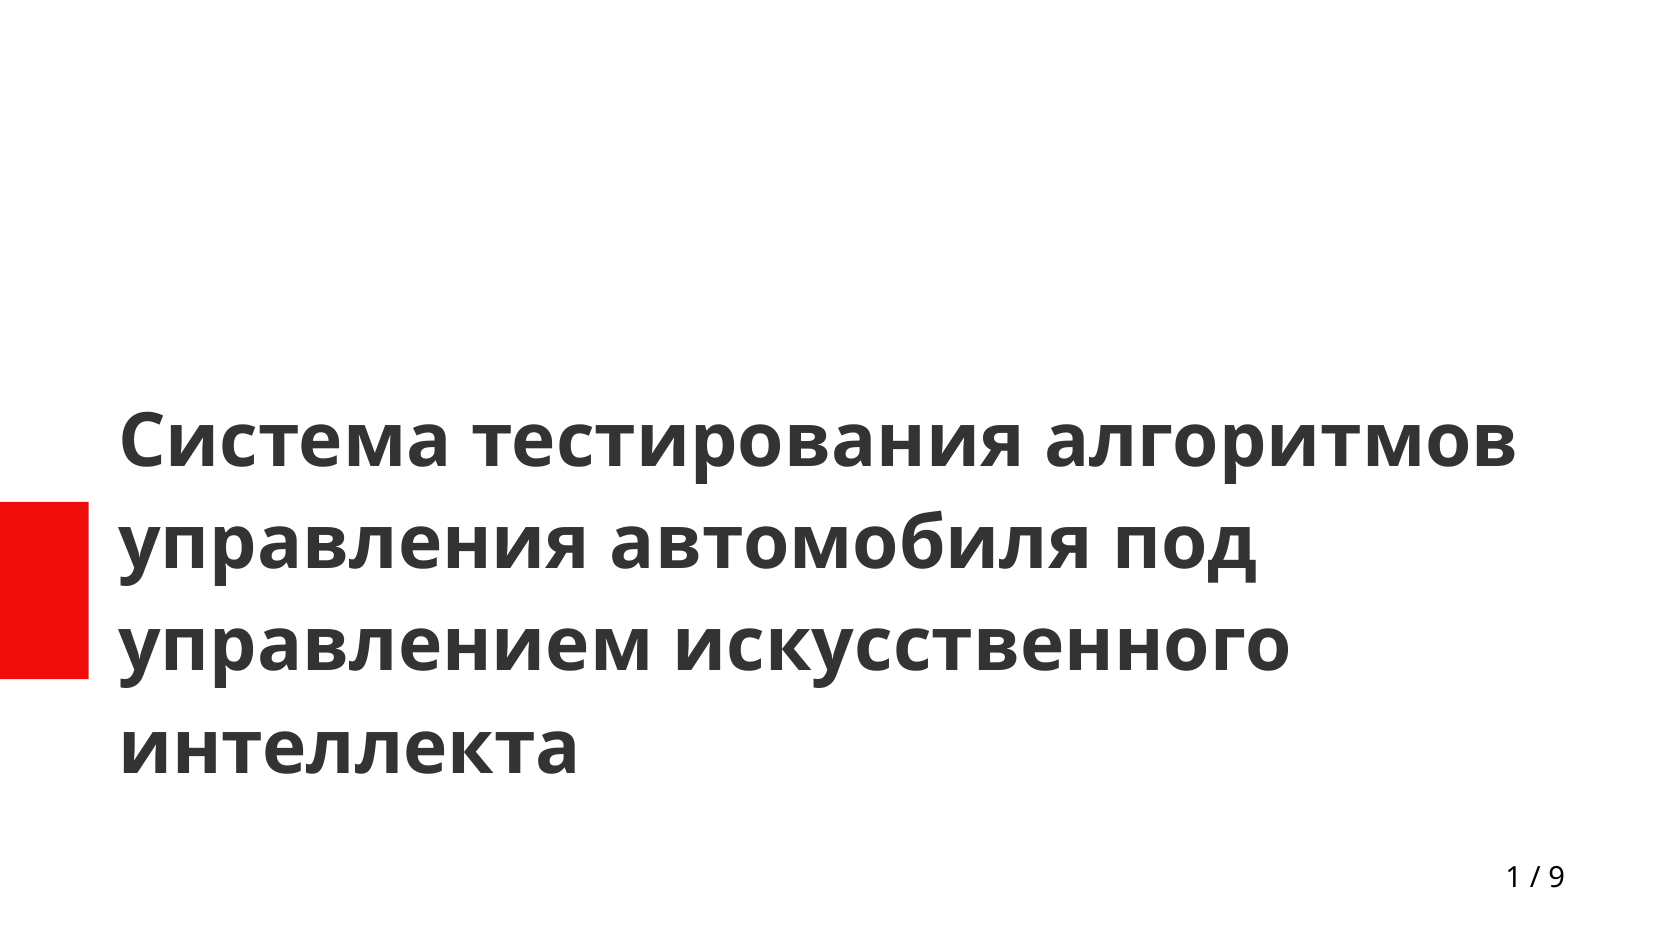

# Система тестирования алгоритмов управления автомобиля под управлением искусственного интеллекта
1